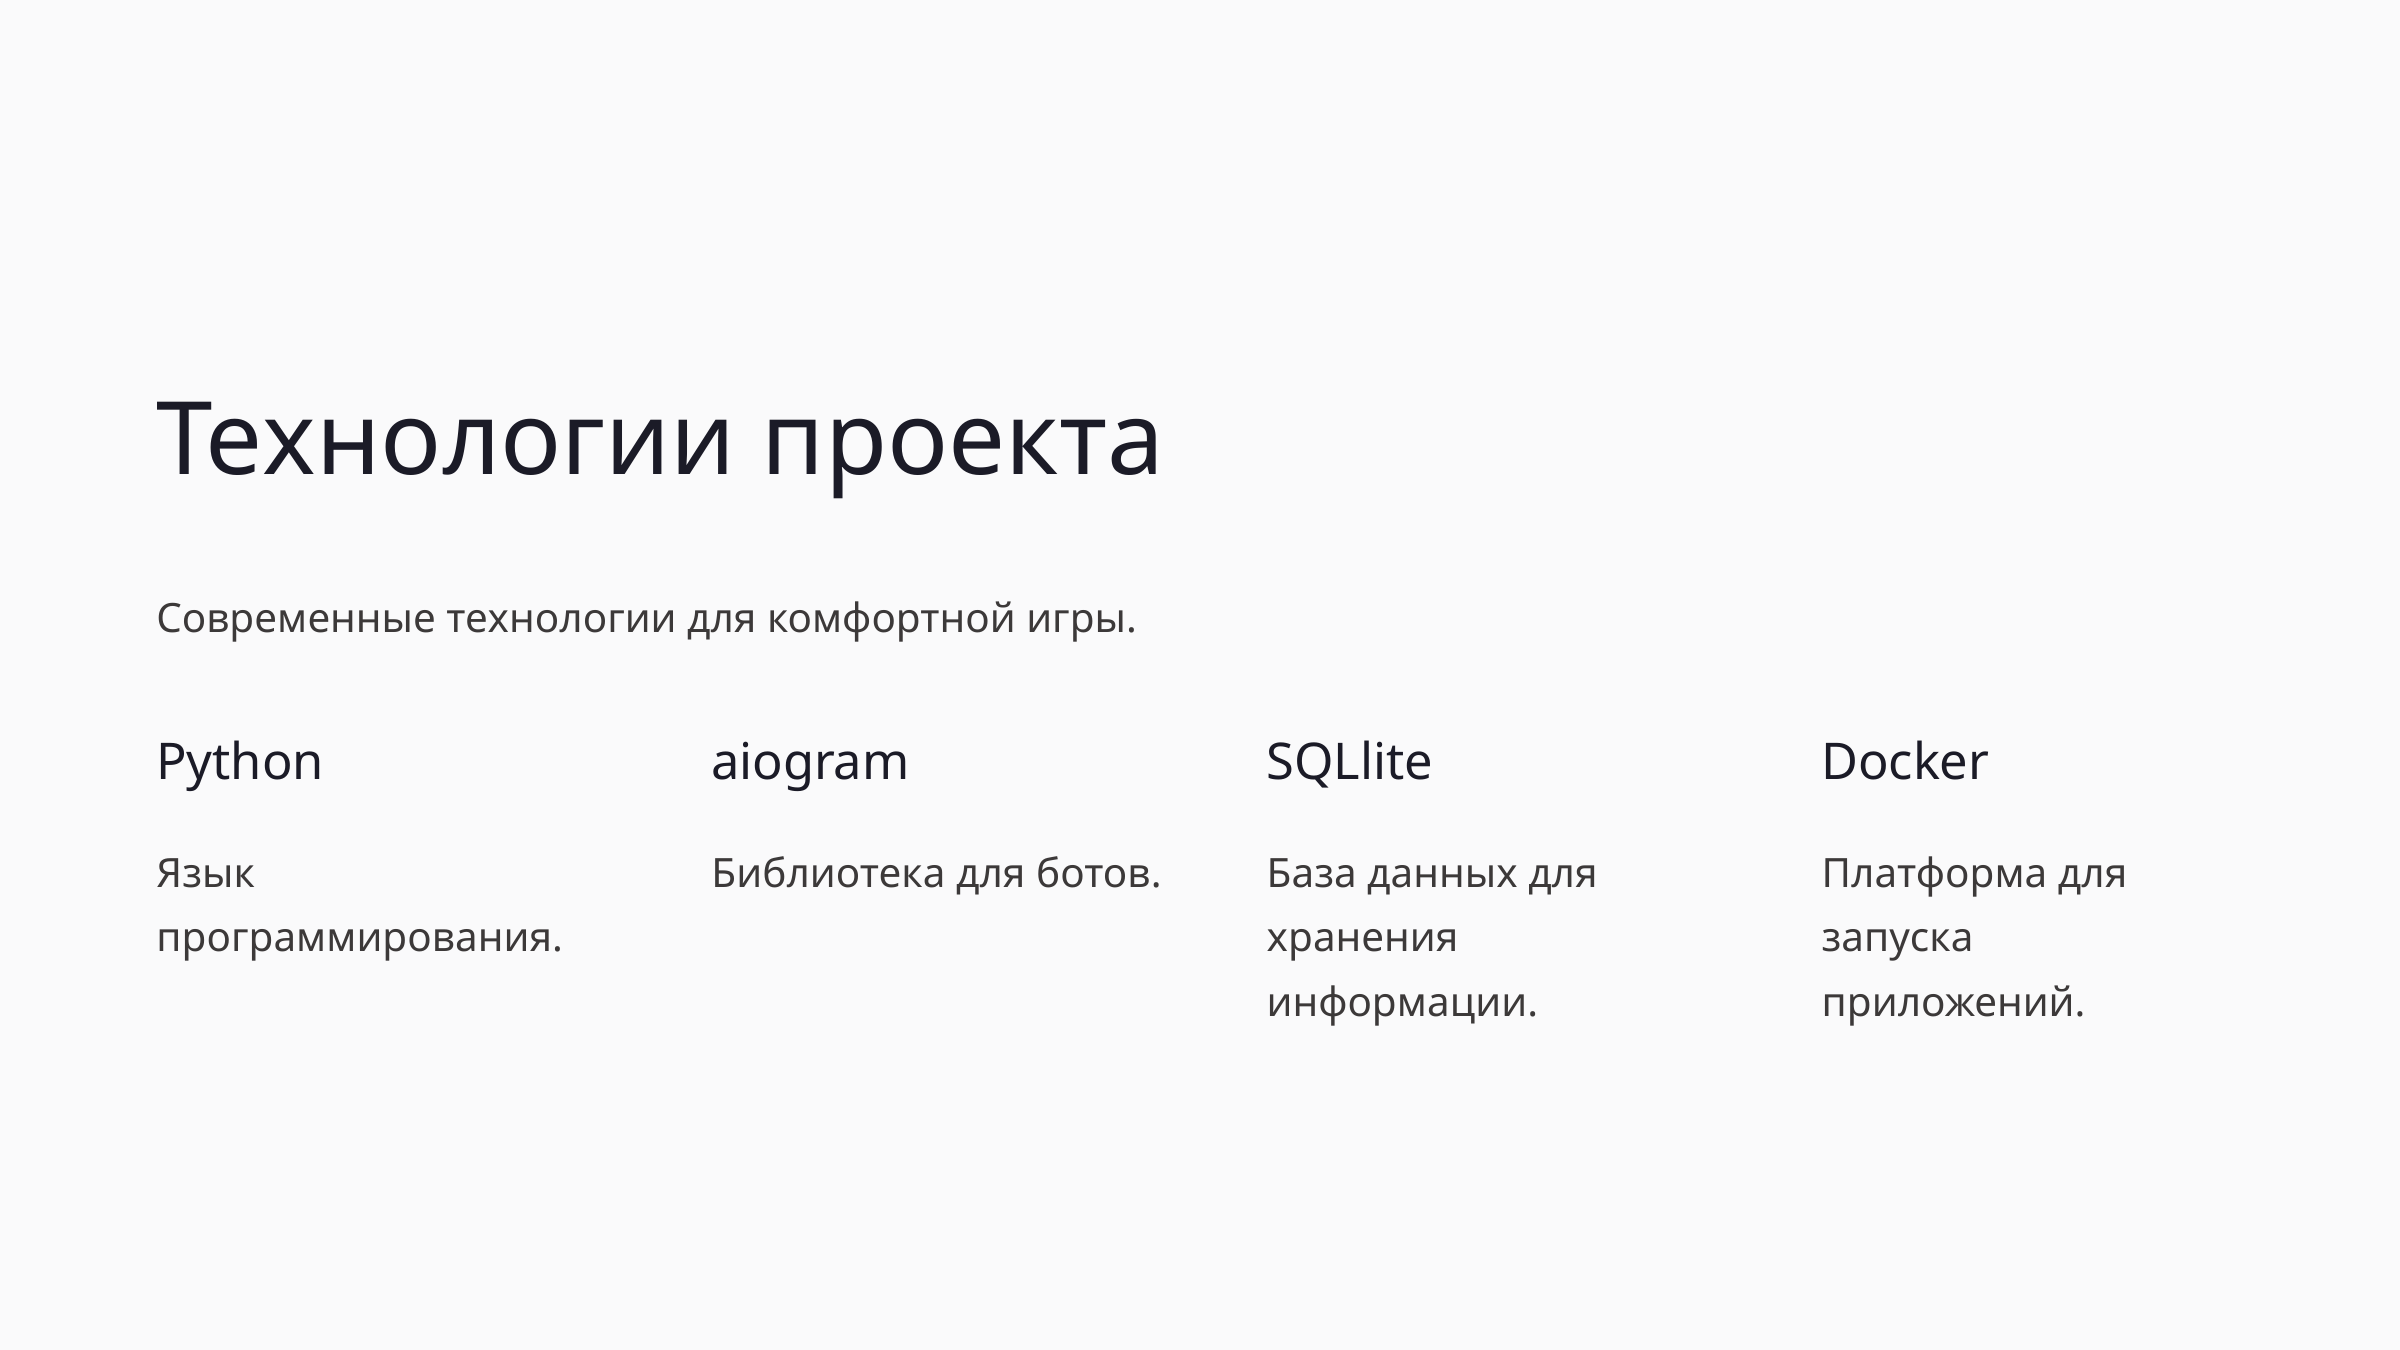

Технологии проекта
Современные технологии для комфортной игры.
Python
aiogram
SQLlite
Docker
Язык программирования.
Библиотека для ботов.
База данных для хранения информации.
Платформа для запуска приложений.